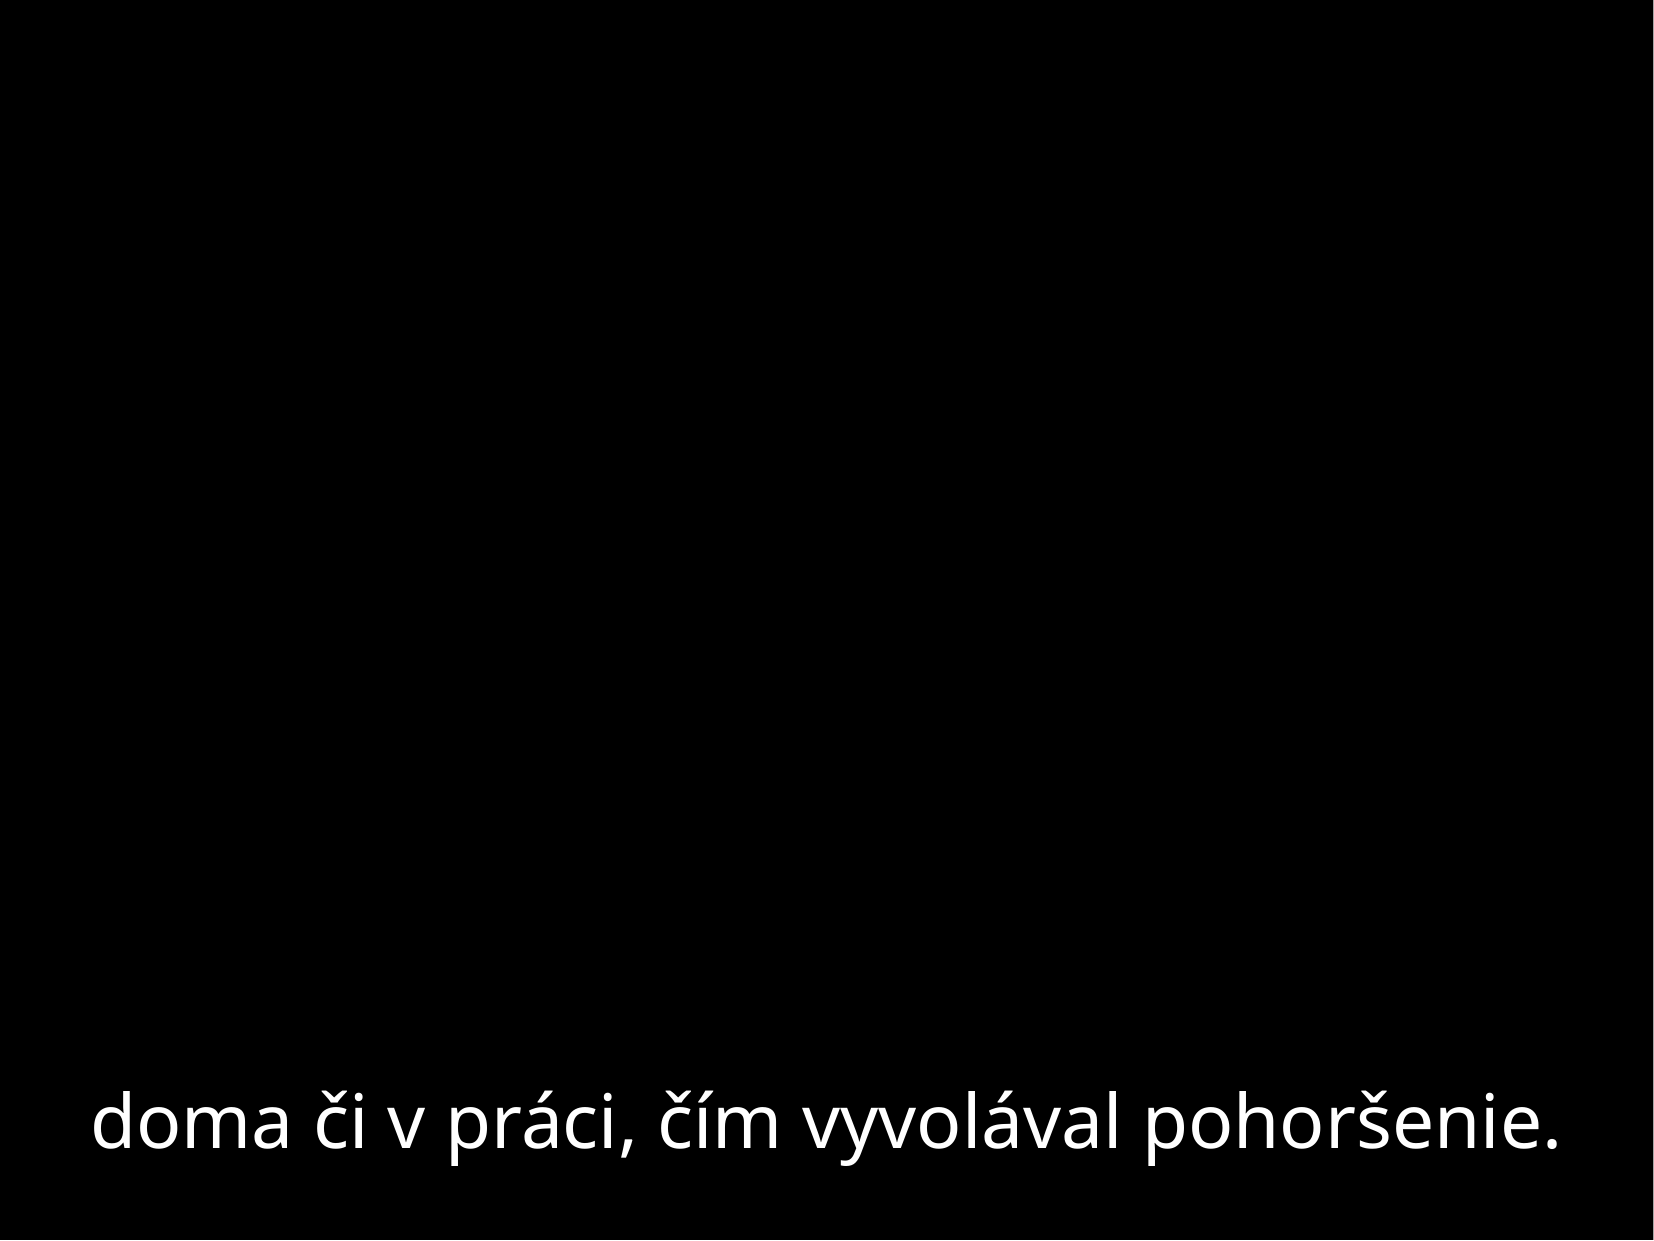

# doma či v práci, čím vyvolával pohoršenie.